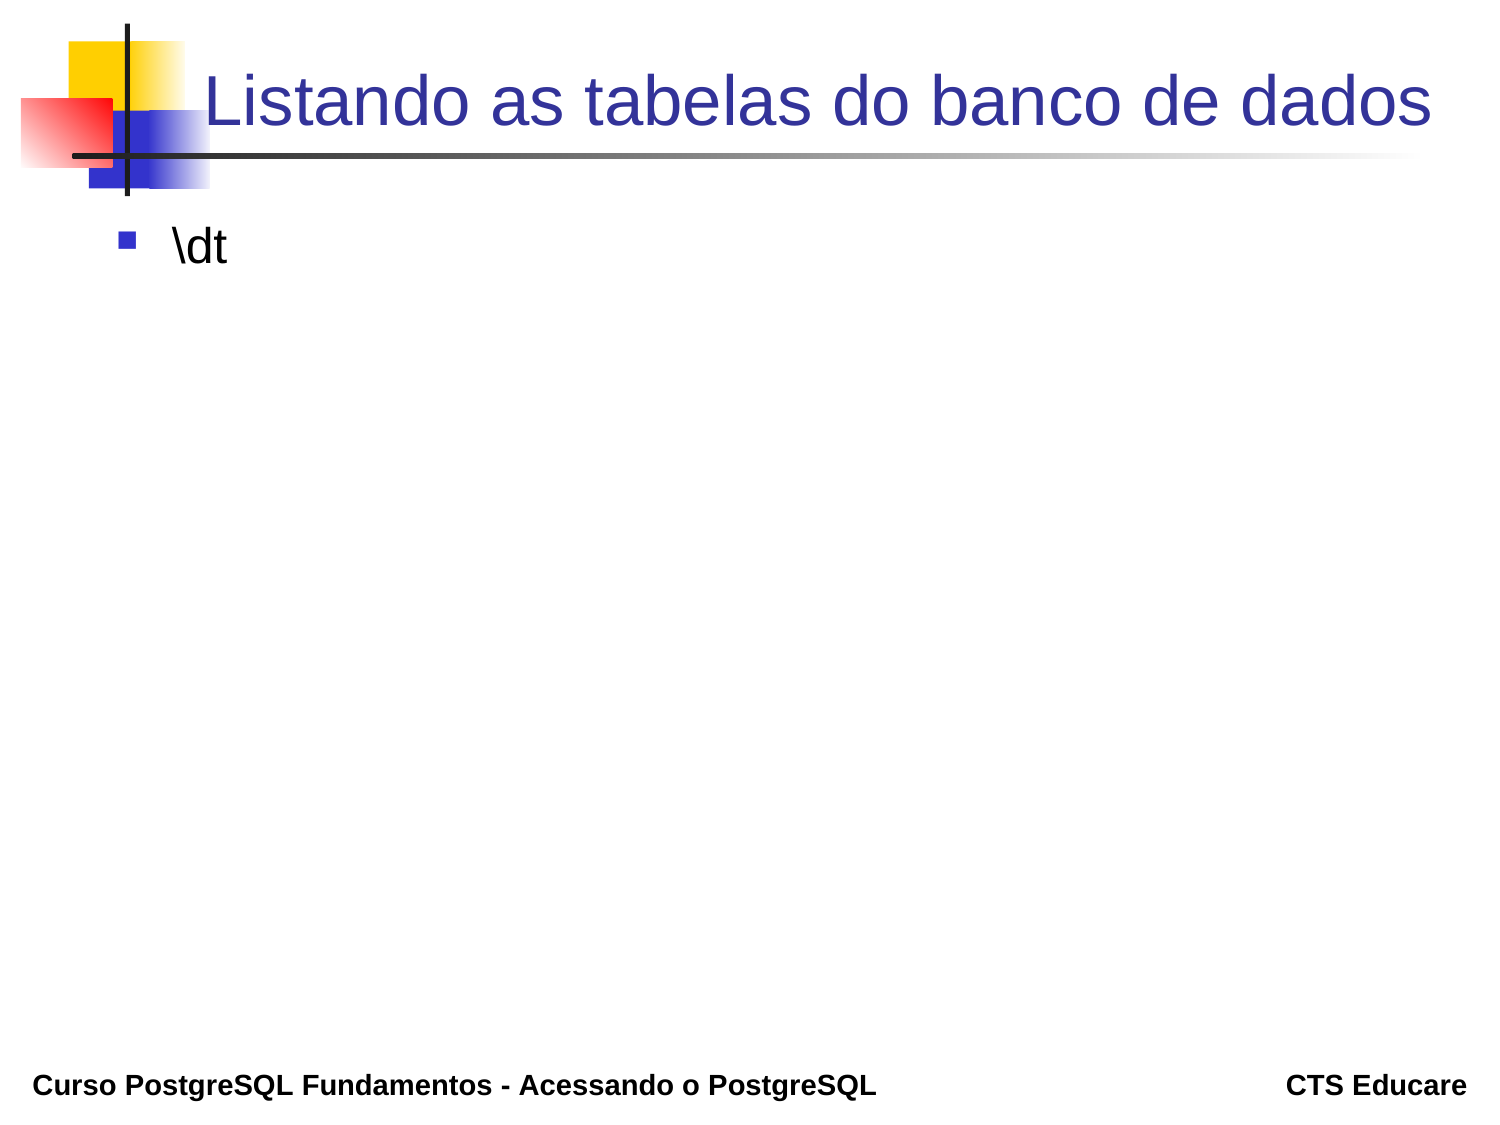

Listando as tabelas do banco de dados
\dt